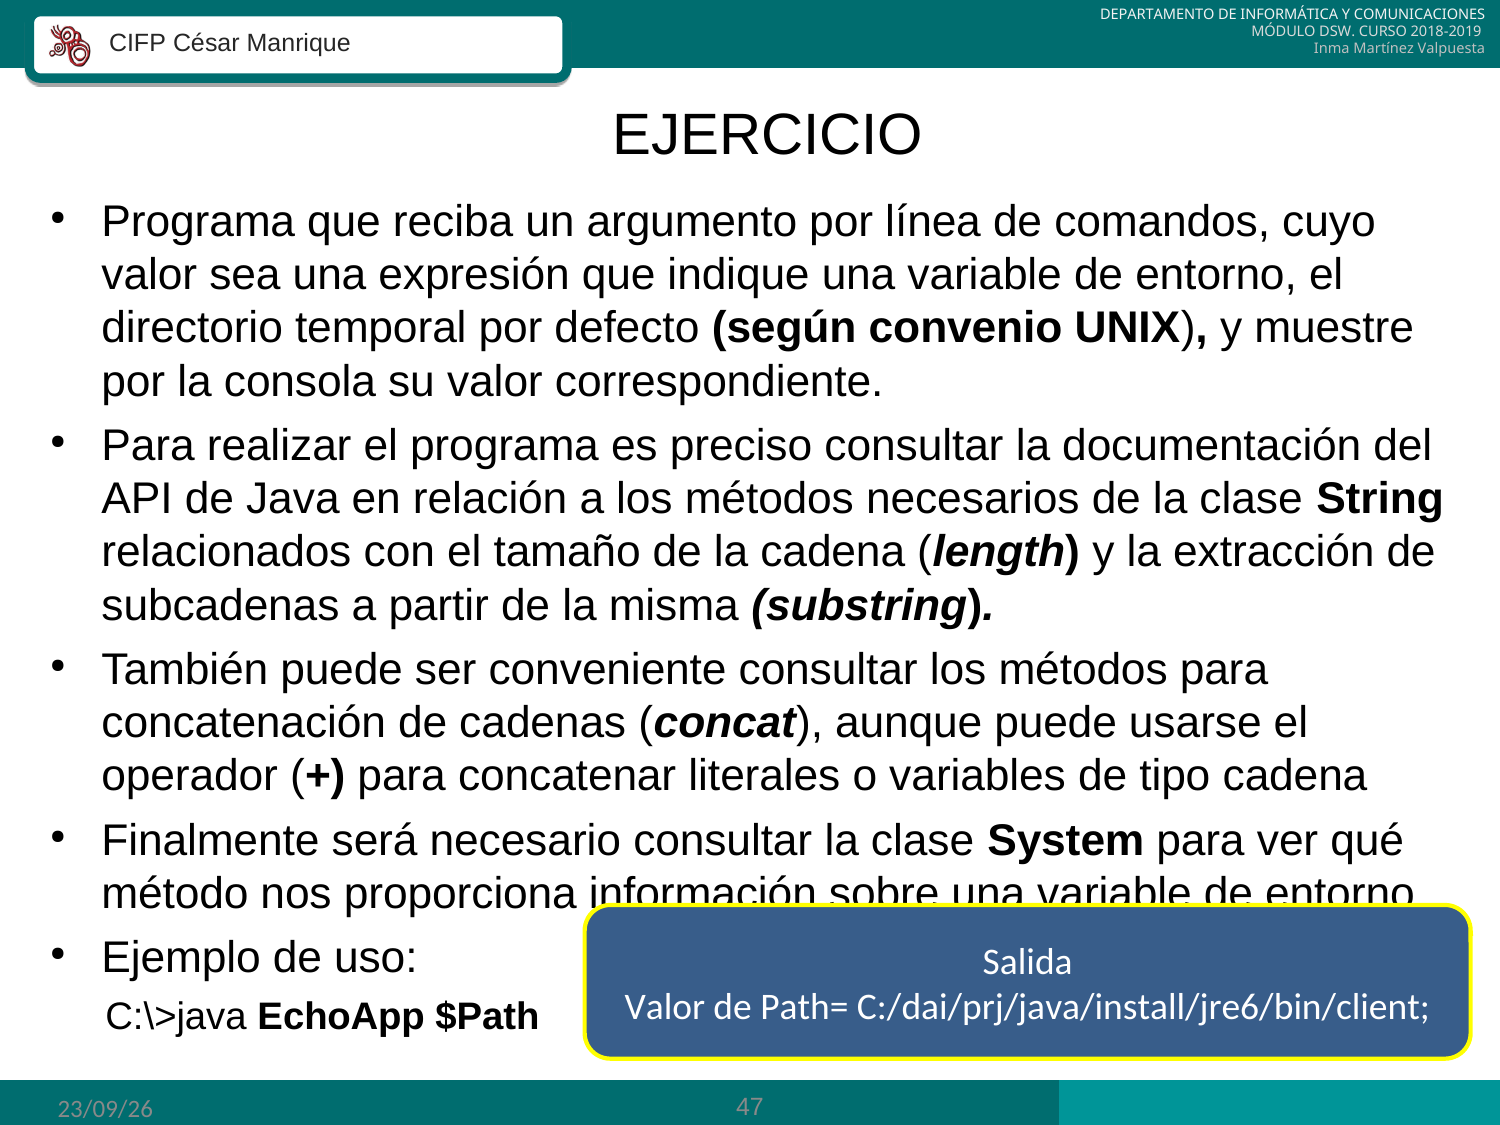

# EJERCICIO
Programa que reciba un argumento por línea de comandos, cuyo valor sea una expresión que indique una variable de entorno, el directorio temporal por defecto (según convenio UNIX), y muestre por la consola su valor correspondiente.
Para realizar el programa es preciso consultar la documentación del API de Java en relación a los métodos necesarios de la clase String relacionados con el tamaño de la cadena (length) y la extracción de subcadenas a partir de la misma (substring).
También puede ser conveniente consultar los métodos para concatenación de cadenas (concat), aunque puede usarse el operador (+) para concatenar literales o variables de tipo cadena
Finalmente será necesario consultar la clase System para ver qué método nos proporciona información sobre una variable de entorno.
Ejemplo de uso:
C:\>java EchoApp $Path
Salida
Valor de Path= C:/dai/prj/java/install/jre6/bin/client;